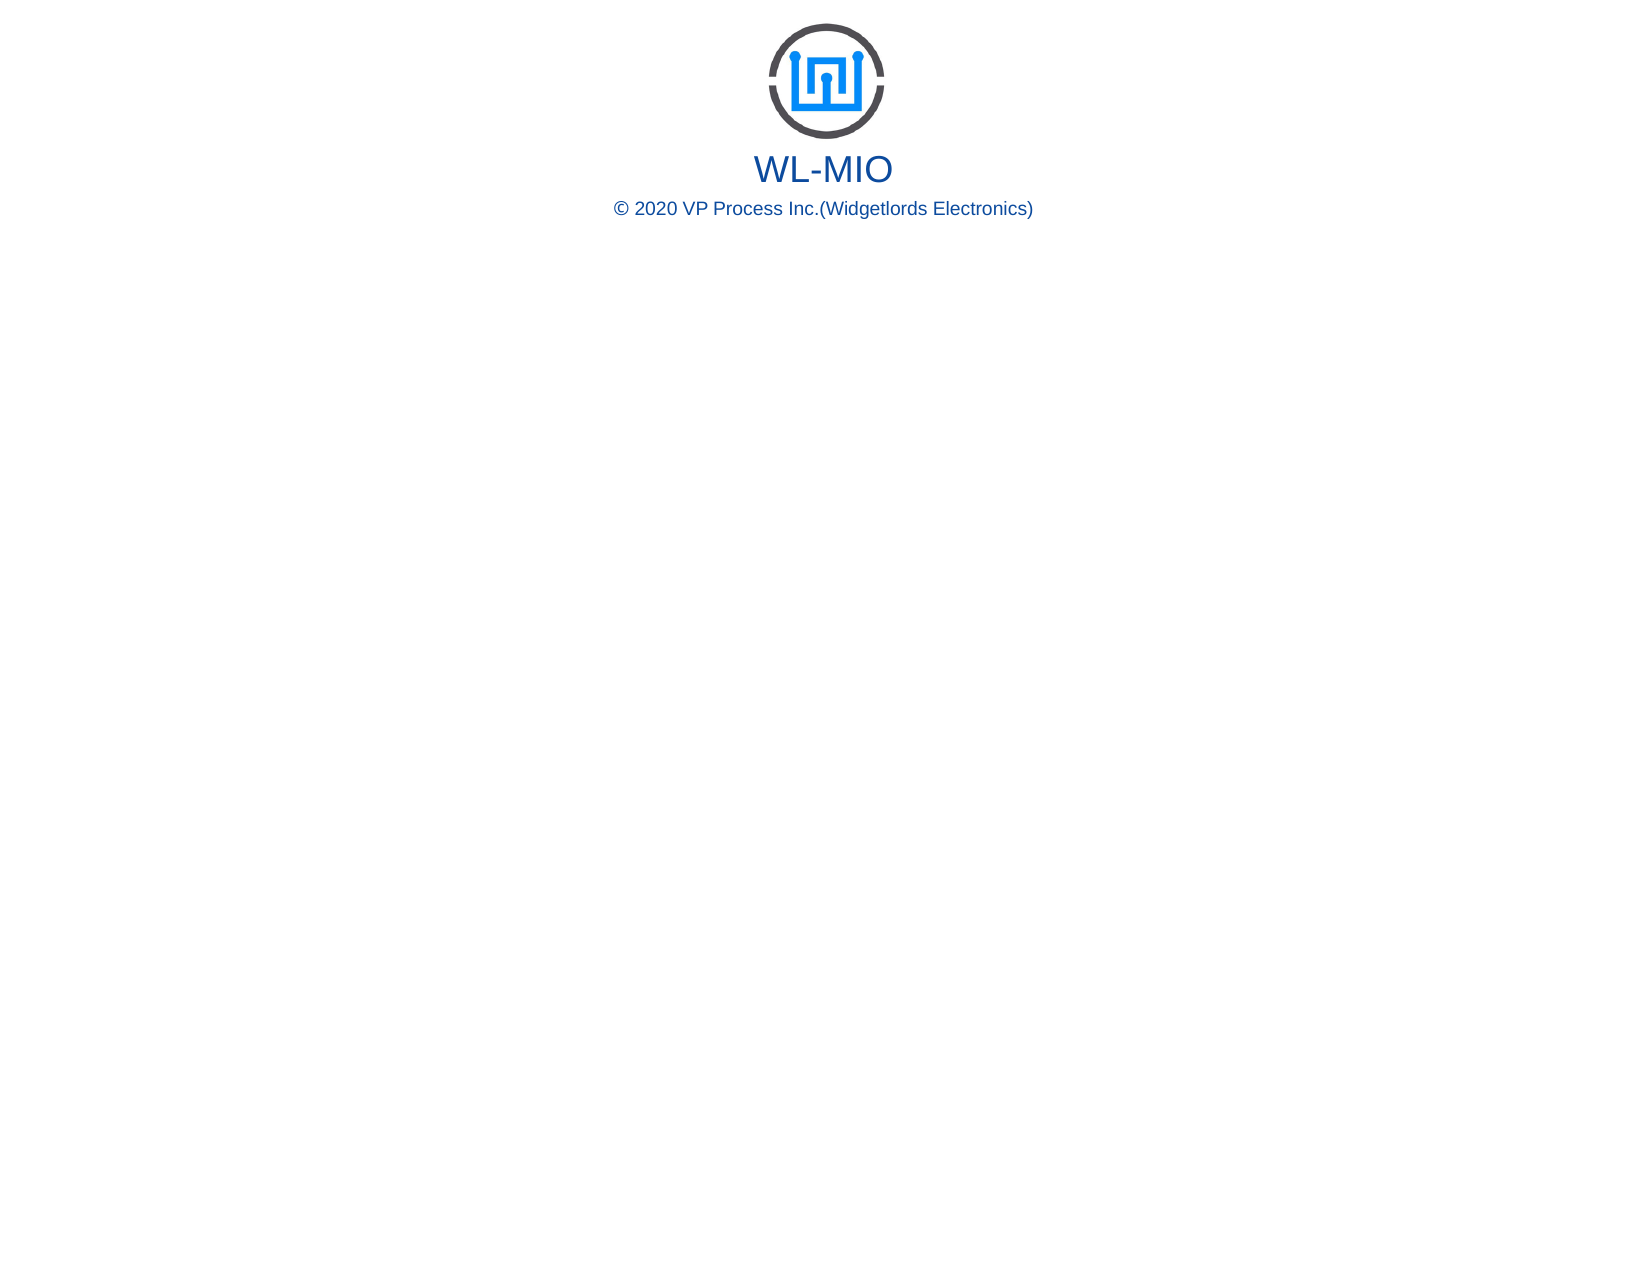

WL-MIO
© 2020 VP Process Inc.(Widgetlords Electronics)